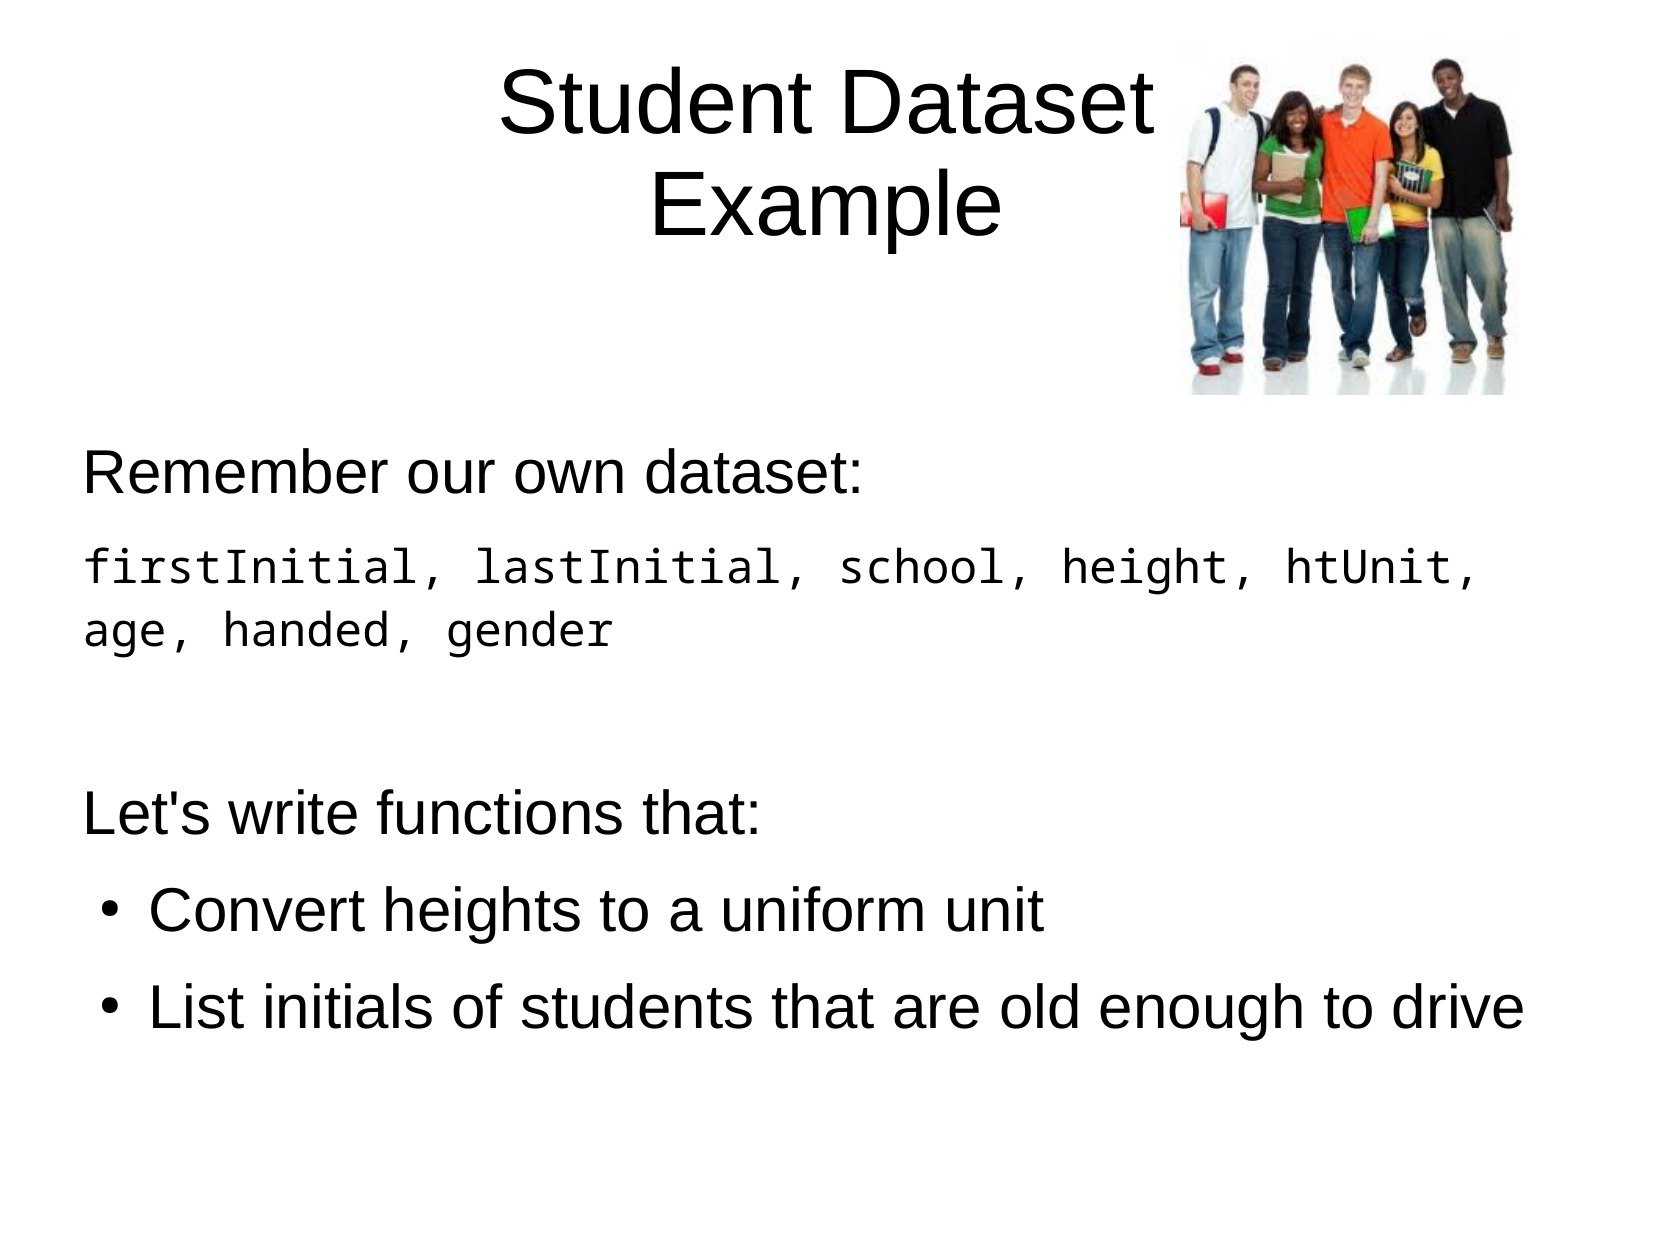

# Student Dataset Example
Remember our own dataset:
firstInitial, lastInitial, school, height, htUnit, age, handed, gender
Let's write functions that:
Convert heights to a uniform unit
List initials of students that are old enough to drive